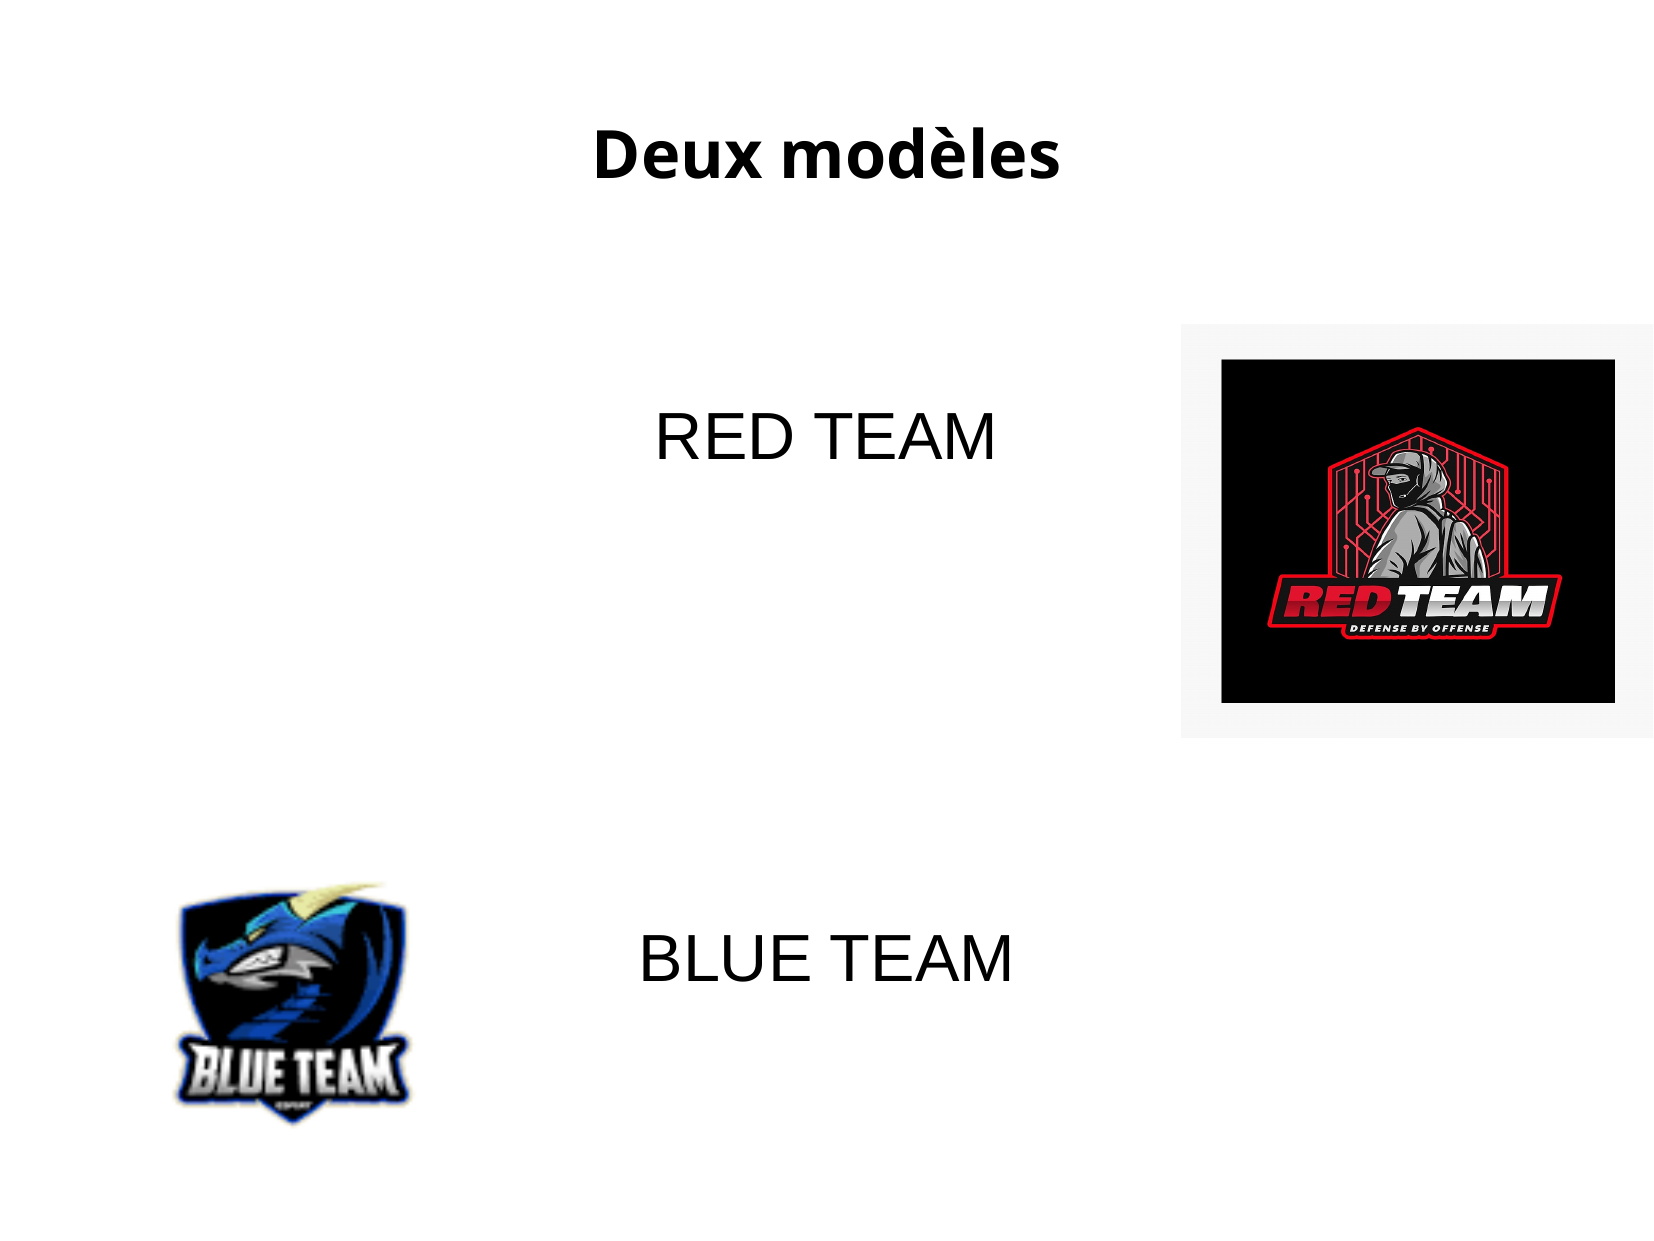

# Deux modèles
RED TEAM
BLUE TEAM